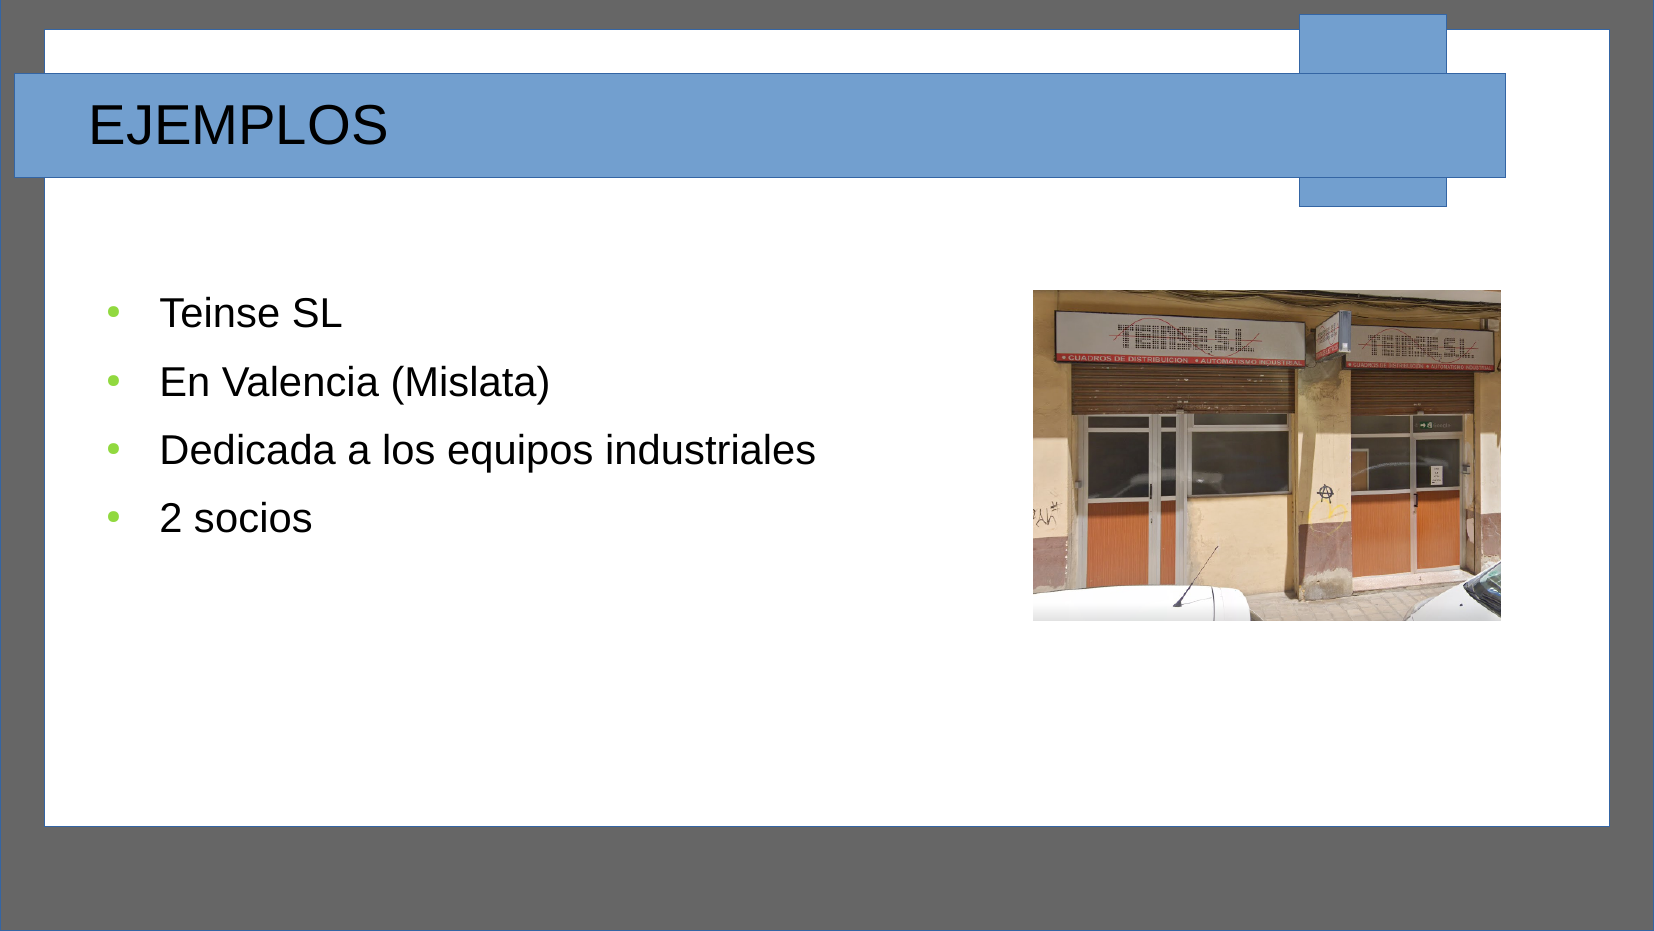

# EJEMPLOS
Teinse SL
En Valencia (Mislata)
Dedicada a los equipos industriales
2 socios